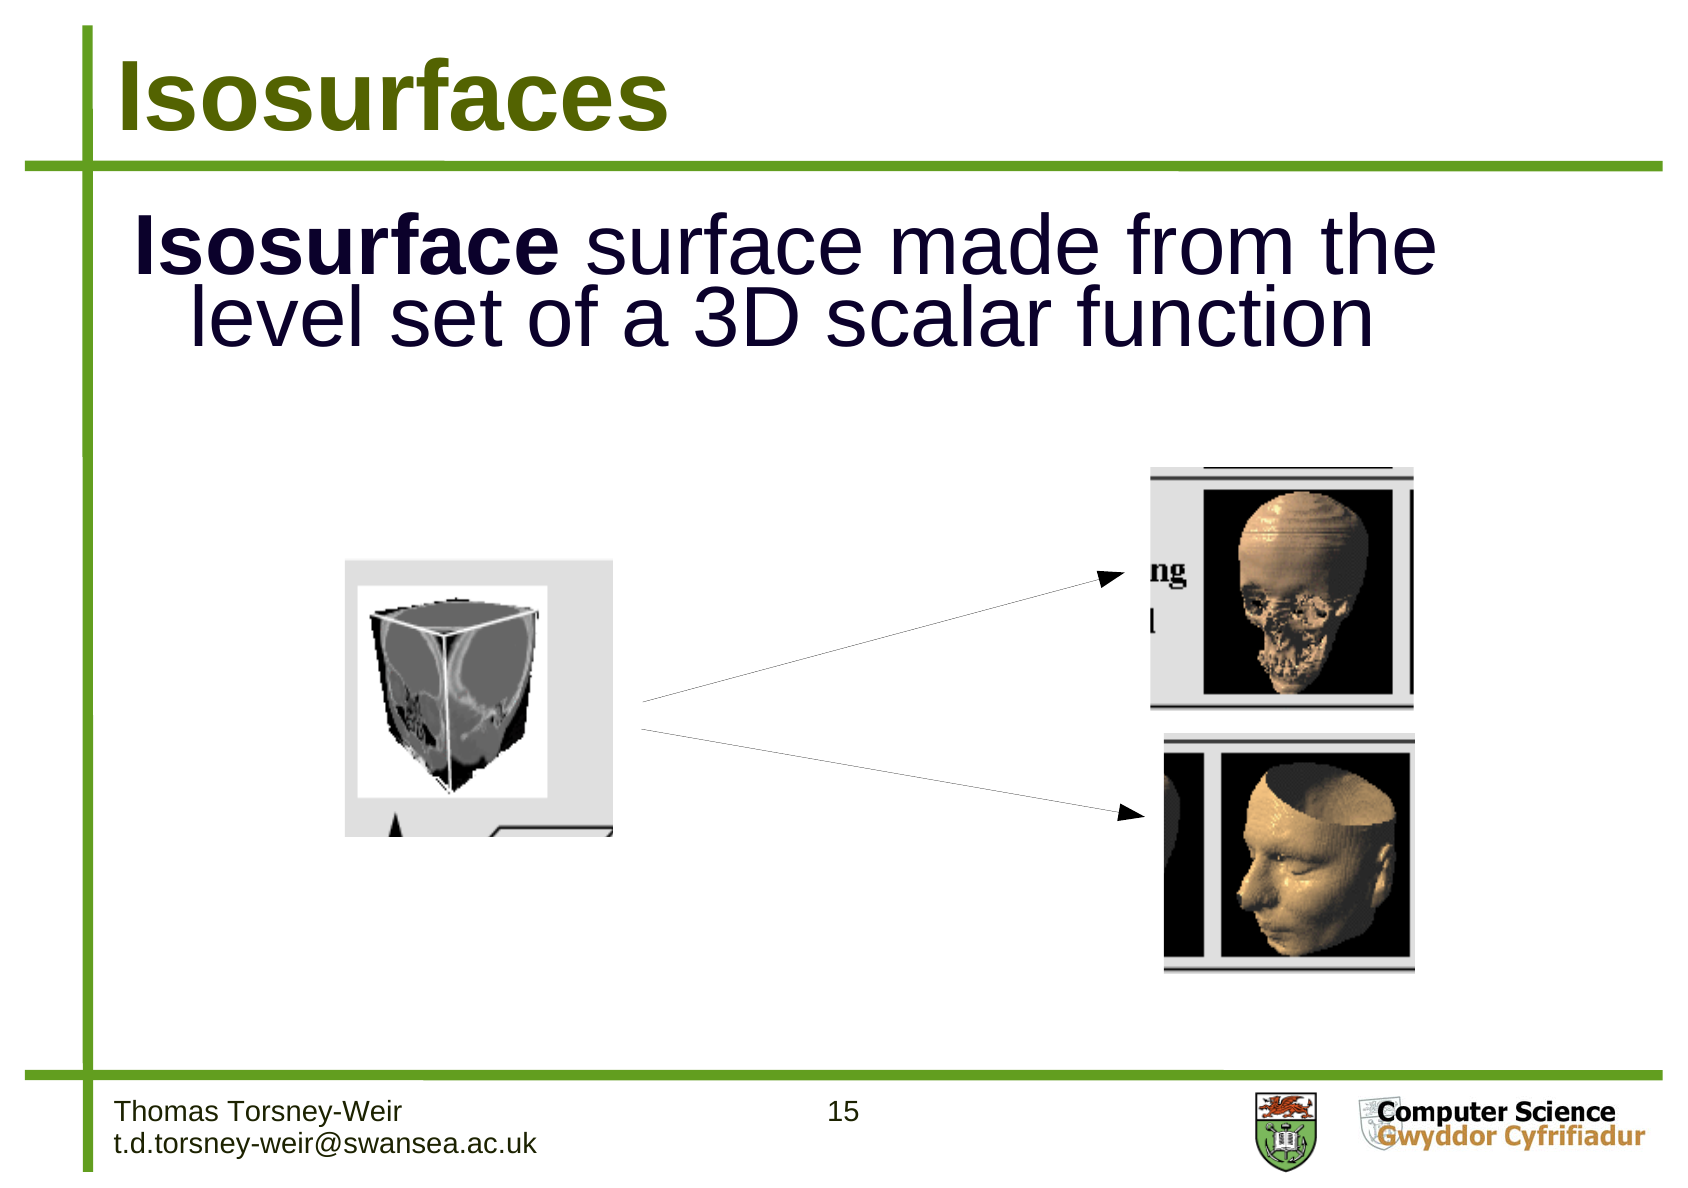

# Isosurfaces
Isosurface surface made from the level set of a 3D scalar function